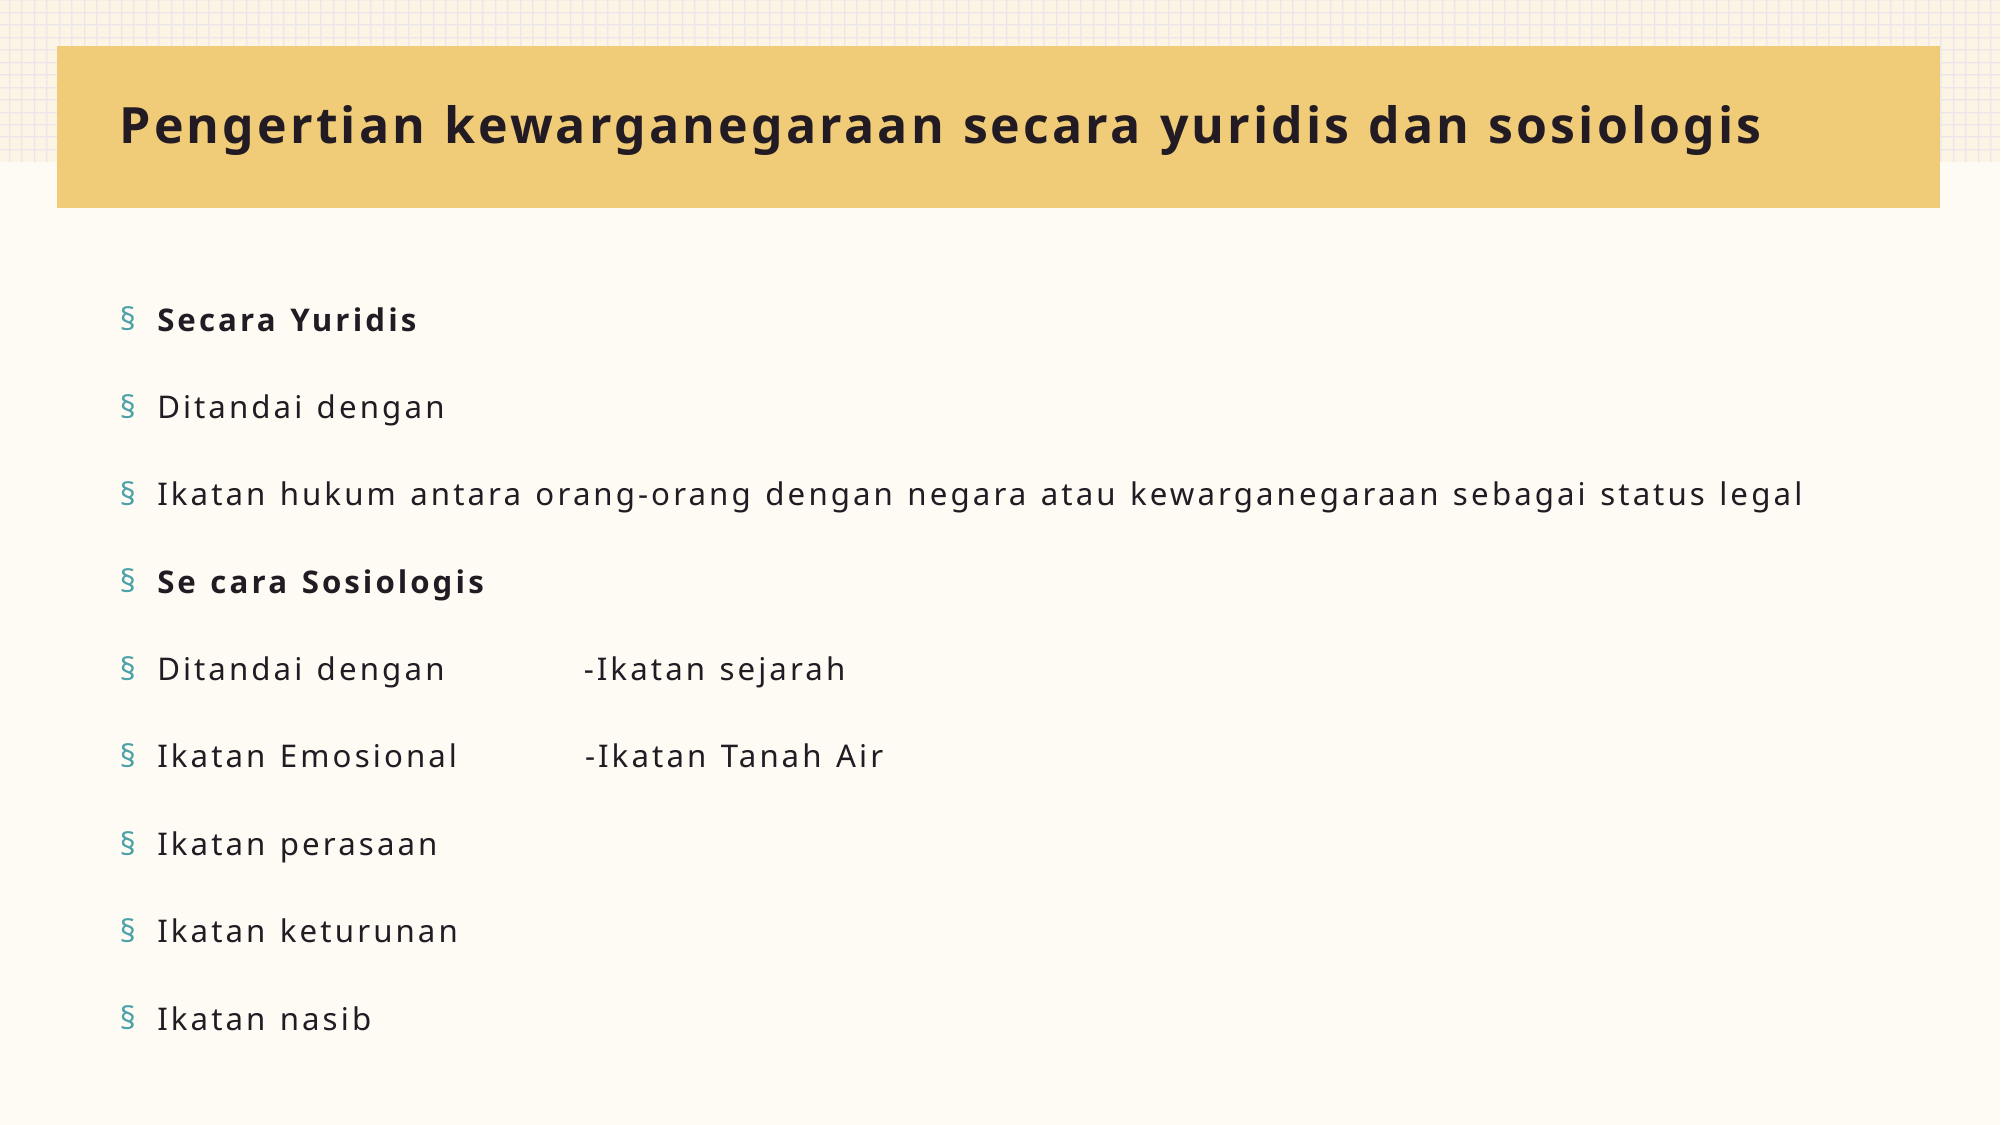

# Pengertian kewarganegaraan secara yuridis dan sosiologis
Secara Yuridis
Ditandai dengan
Ikatan hukum antara orang-orang dengan negara atau kewarganegaraan sebagai status legal
Se cara Sosiologis
Ditandai dengan -Ikatan sejarah
Ikatan Emosional -Ikatan Tanah Air
Ikatan perasaan
Ikatan keturunan
Ikatan nasib